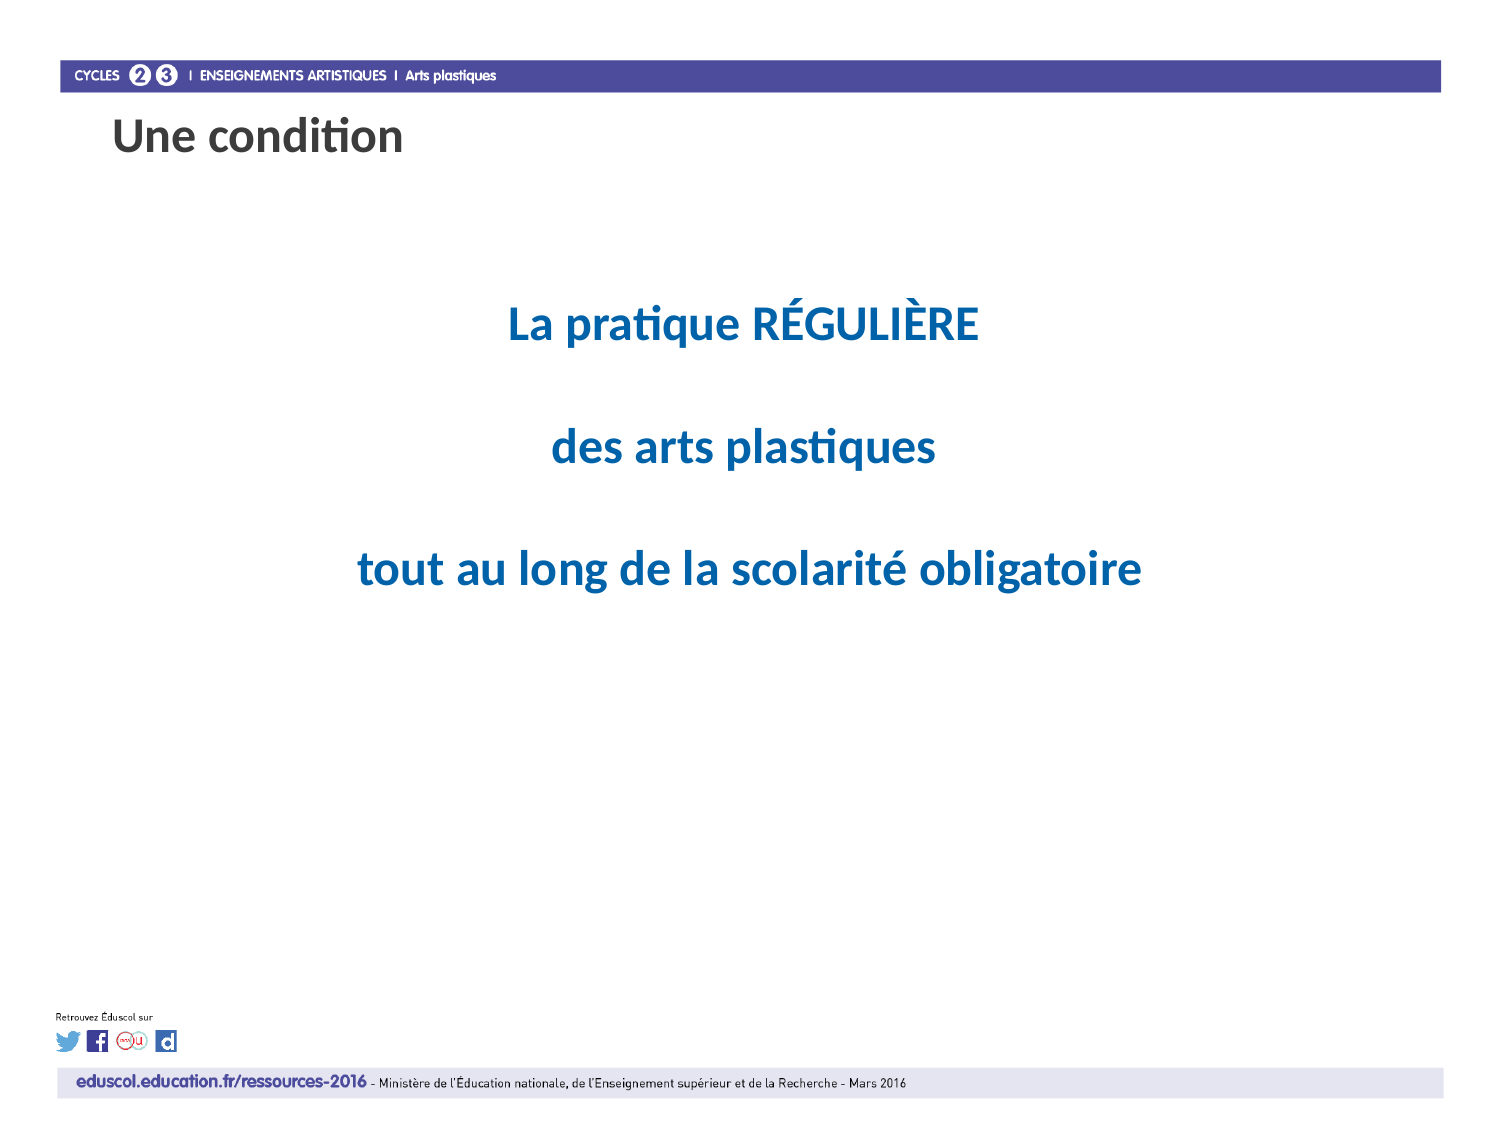

# Une condition
La pratique RÉGULIÈRE
des arts plastiques
tout au long de la scolarité obligatoire
Arts plastiques présentation